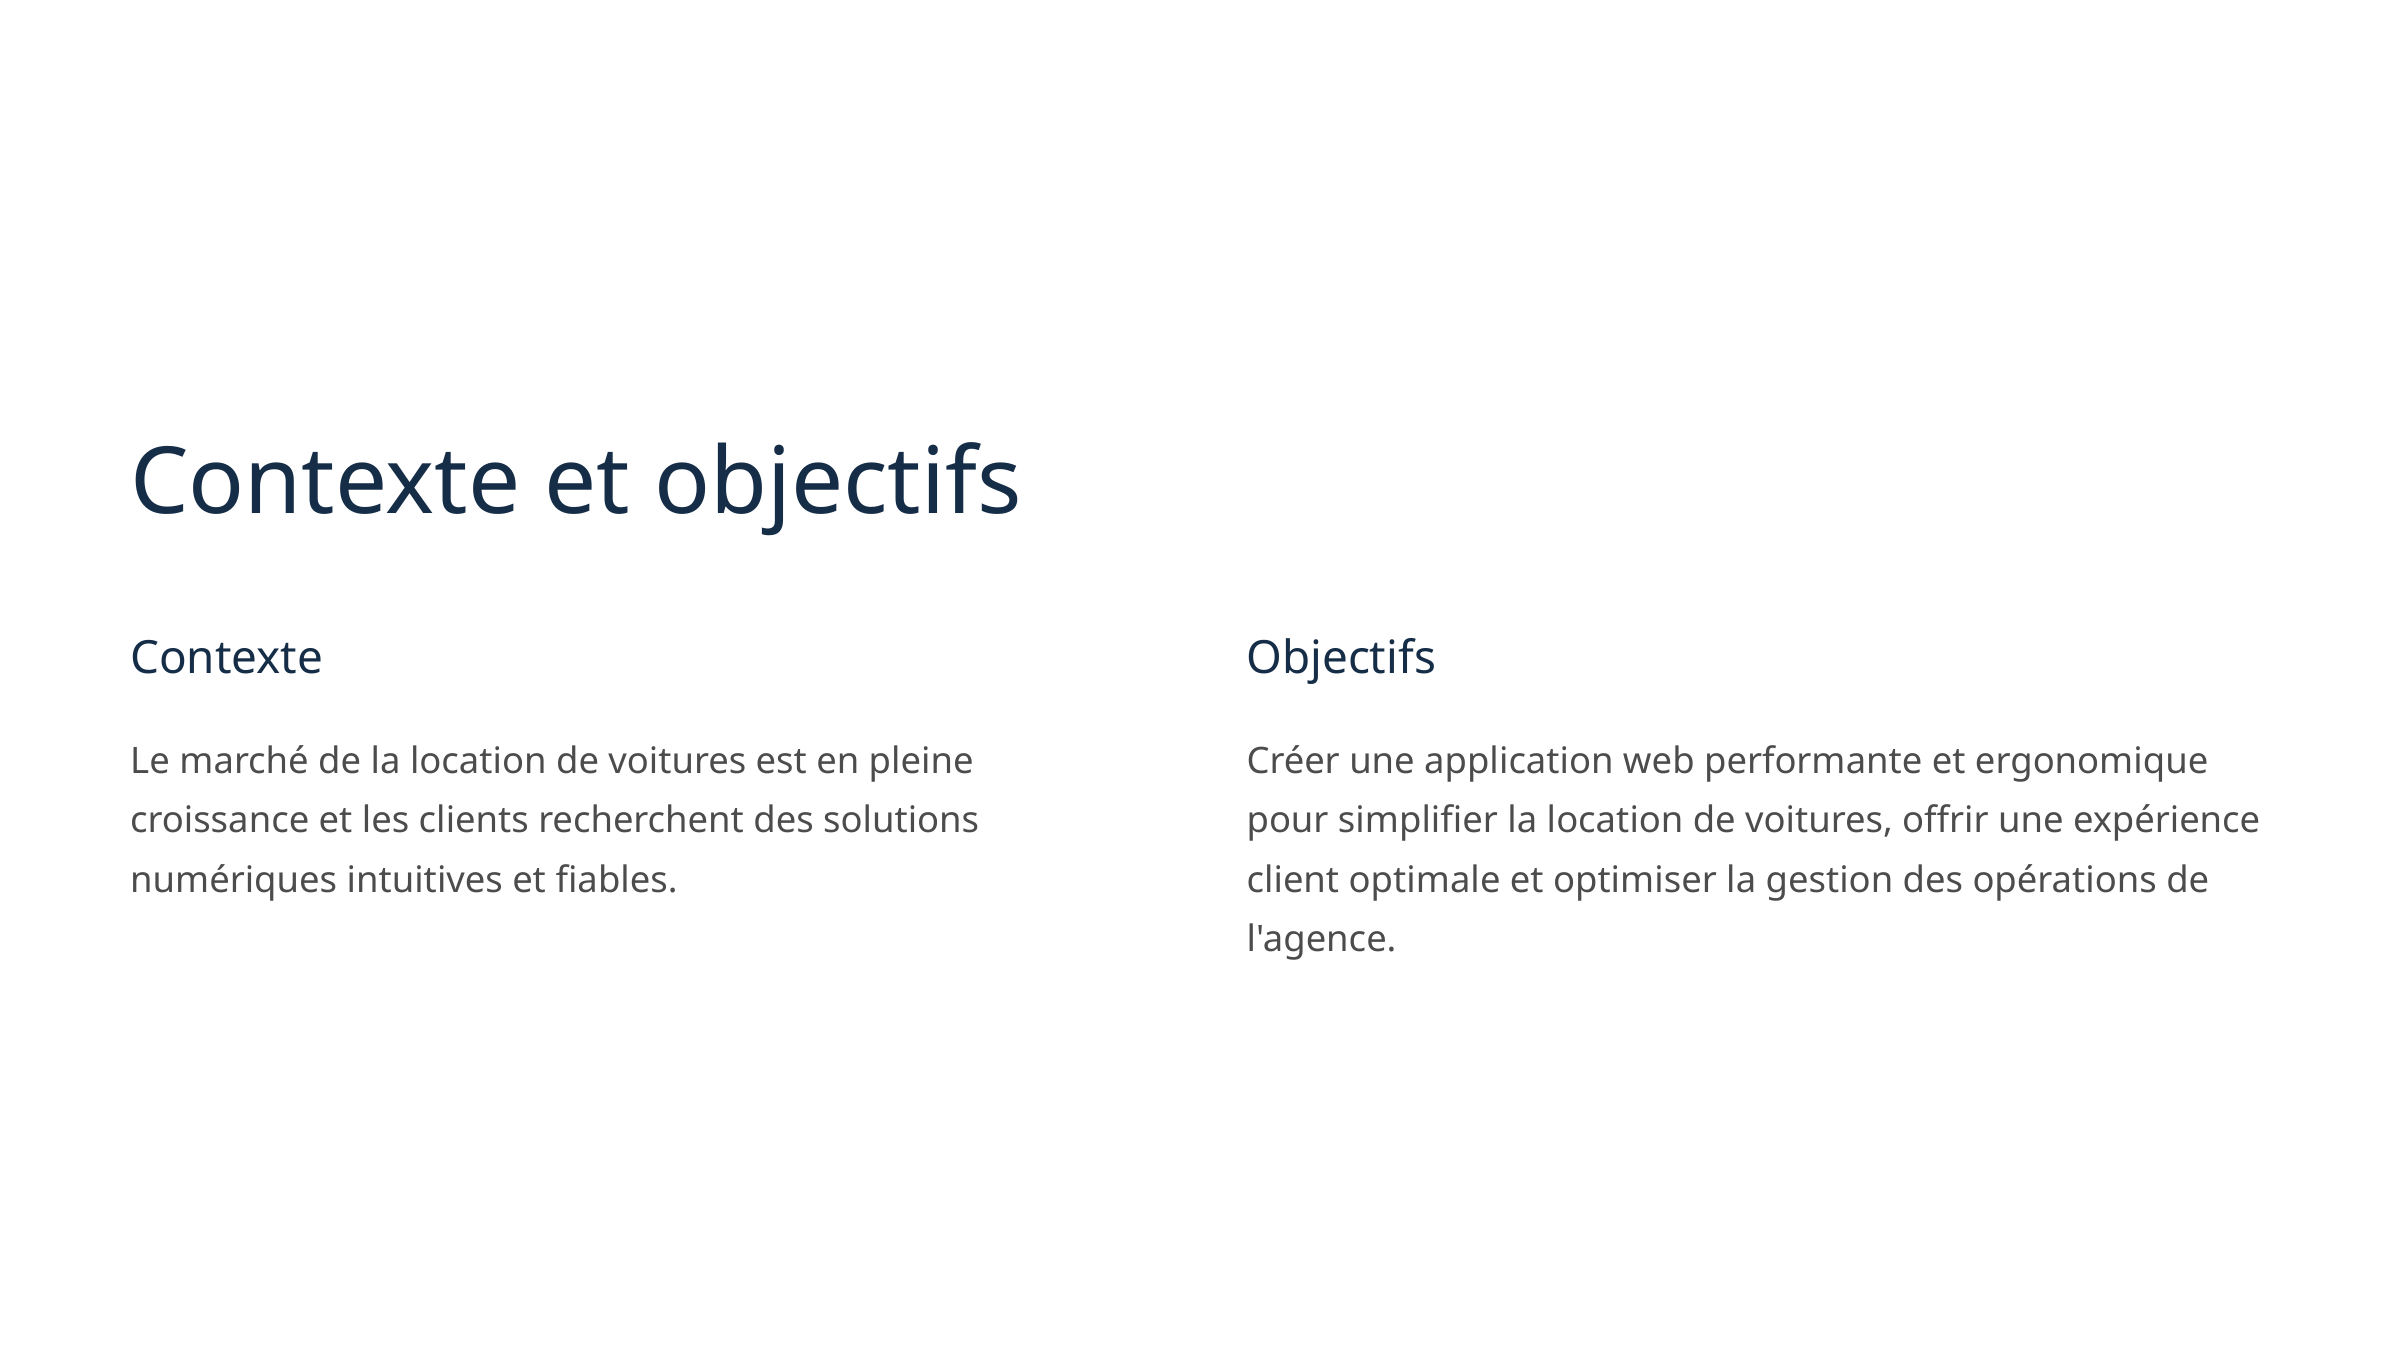

Contexte et objectifs
Contexte
Objectifs
Le marché de la location de voitures est en pleine croissance et les clients recherchent des solutions numériques intuitives et fiables.
Créer une application web performante et ergonomique pour simplifier la location de voitures, offrir une expérience client optimale et optimiser la gestion des opérations de l'agence.